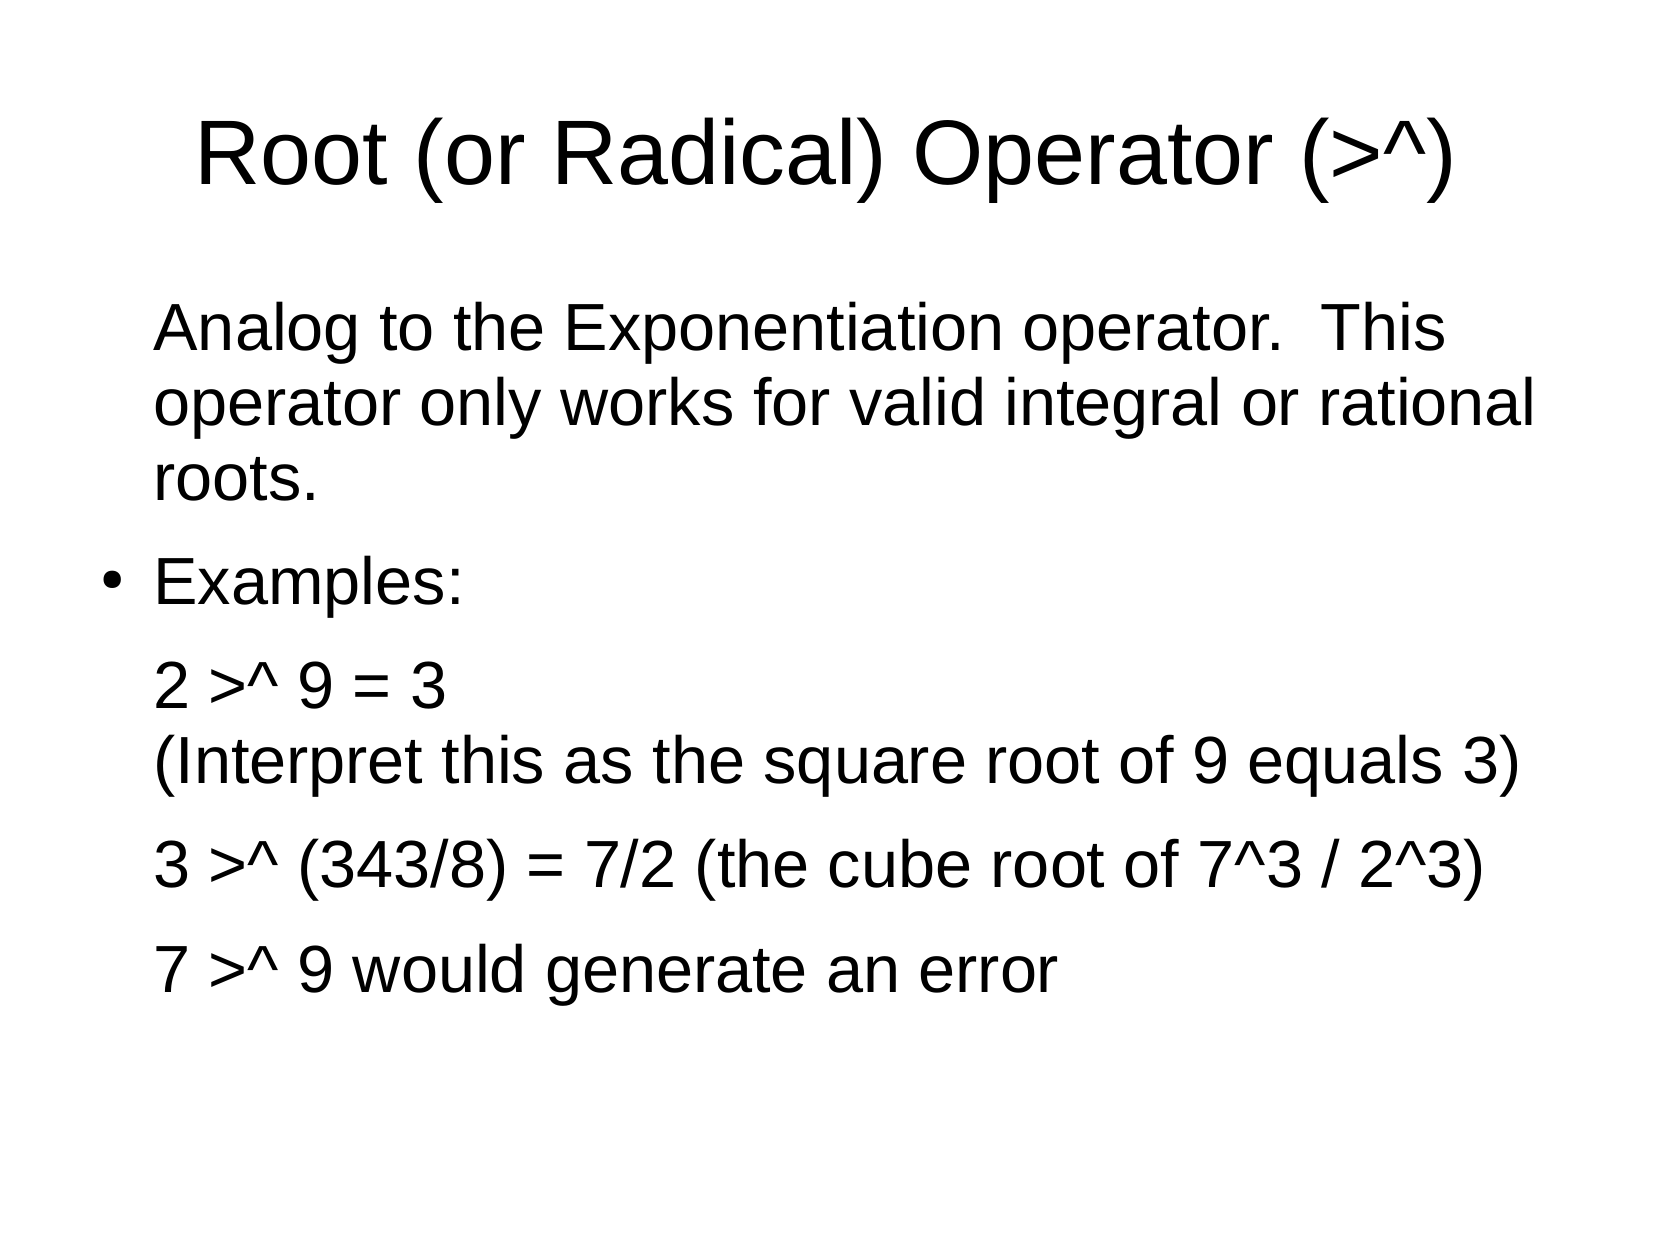

# Root (or Radical) Operator (>^)
Analog to the Exponentiation operator. This operator only works for valid integral or rational roots.
Examples:
2 >^ 9 = 3
(Interpret this as the square root of 9 equals 3)
3 >^ (343/8) = 7/2 (the cube root of 7^3 / 2^3)
7 >^ 9 would generate an error